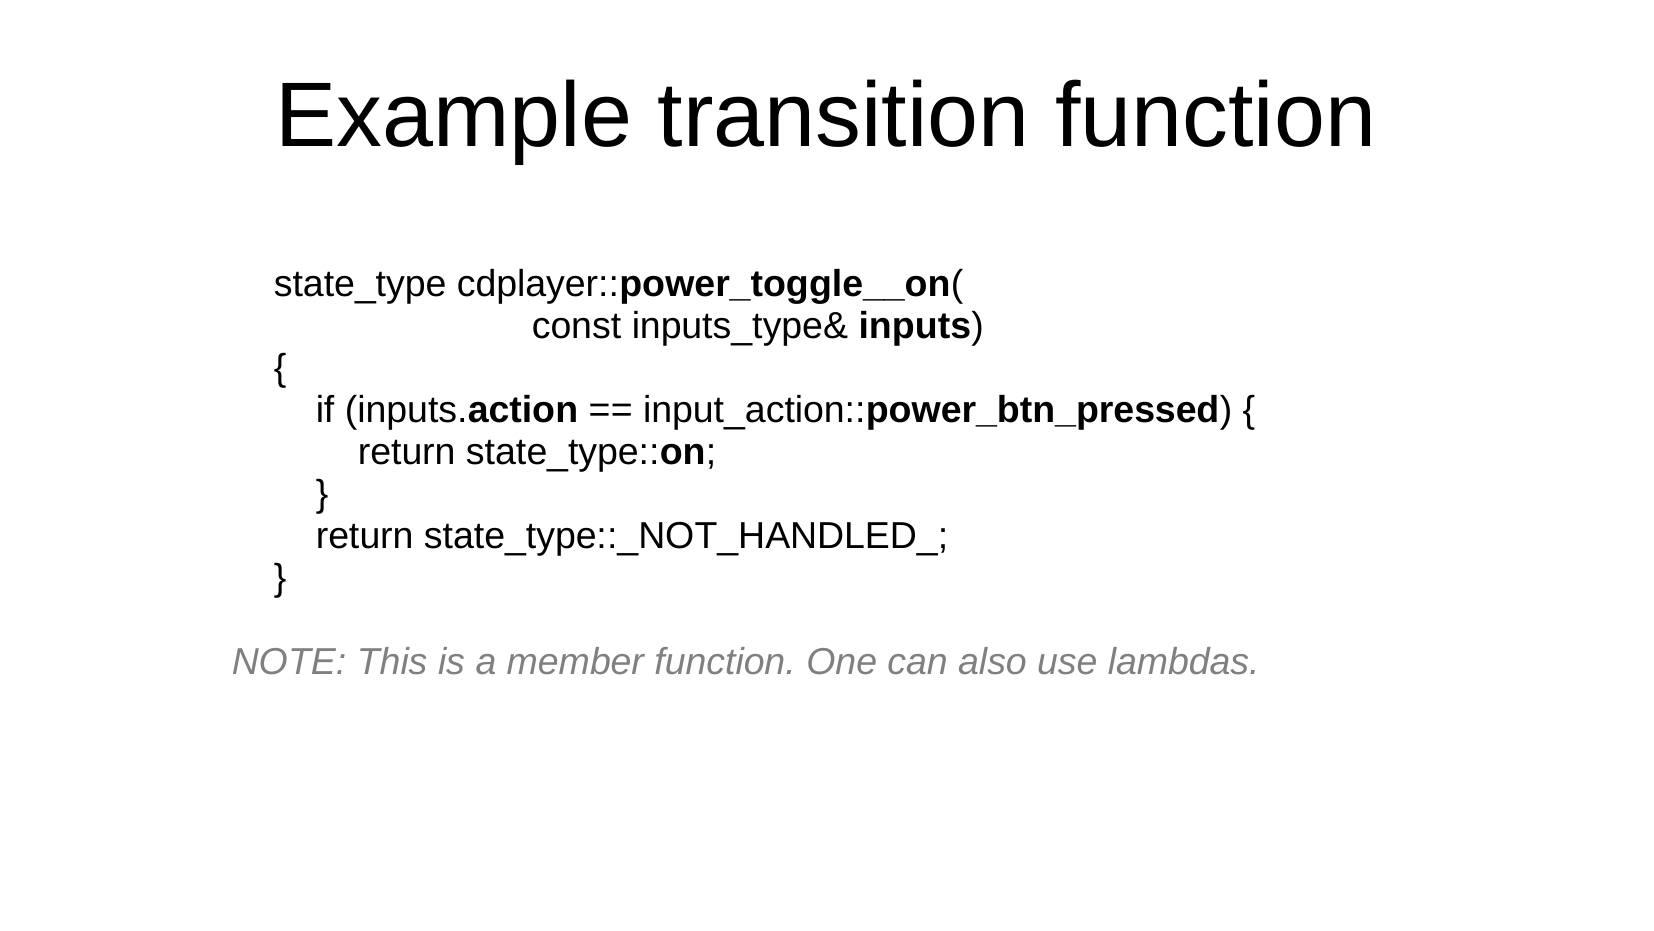

# Example transition function
 state_type cdplayer::power_toggle__on(
				const inputs_type& inputs)
 {
 if (inputs.action == input_action::power_btn_pressed) {
 return state_type::on;
 }
 return state_type::_NOT_HANDLED_;
 }
NOTE: This is a member function. One can also use lambdas.